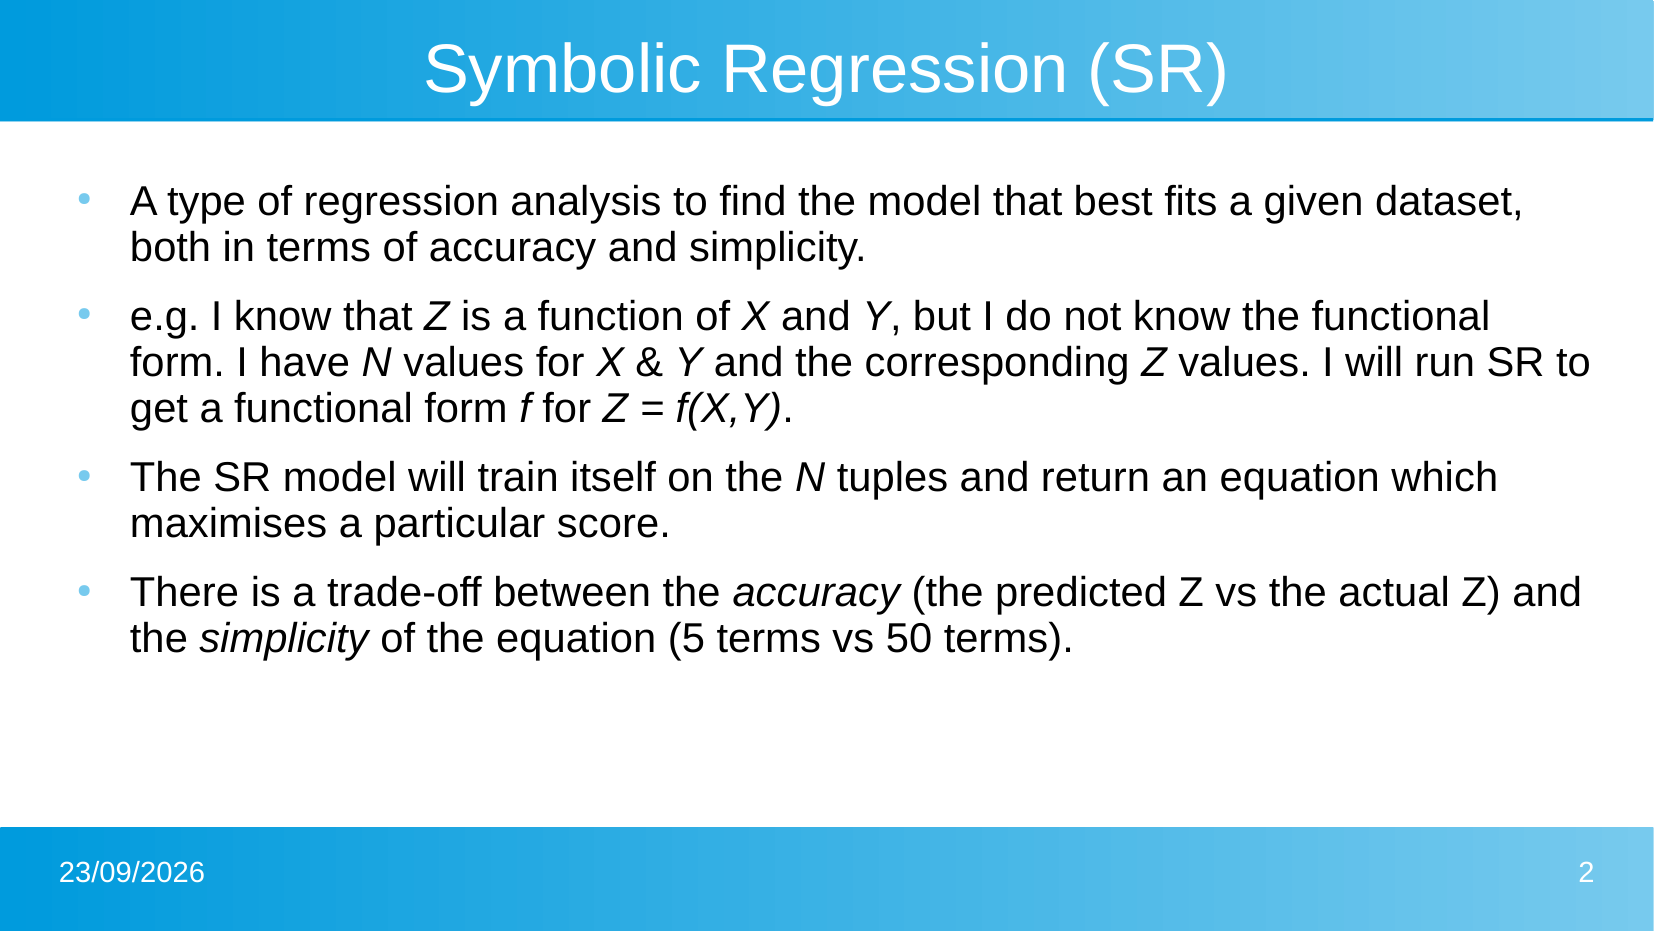

# Symbolic Regression (SR)
A type of regression analysis to find the model that best fits a given dataset, both in terms of accuracy and simplicity.
e.g. I know that Z is a function of X and Y, but I do not know the functional form. I have N values for X & Y and the corresponding Z values. I will run SR to get a functional form f for Z = f(X,Y).
The SR model will train itself on the N tuples and return an equation which maximises a particular score.
There is a trade-off between the accuracy (the predicted Z vs the actual Z) and the simplicity of the equation (5 terms vs 50 terms).
2